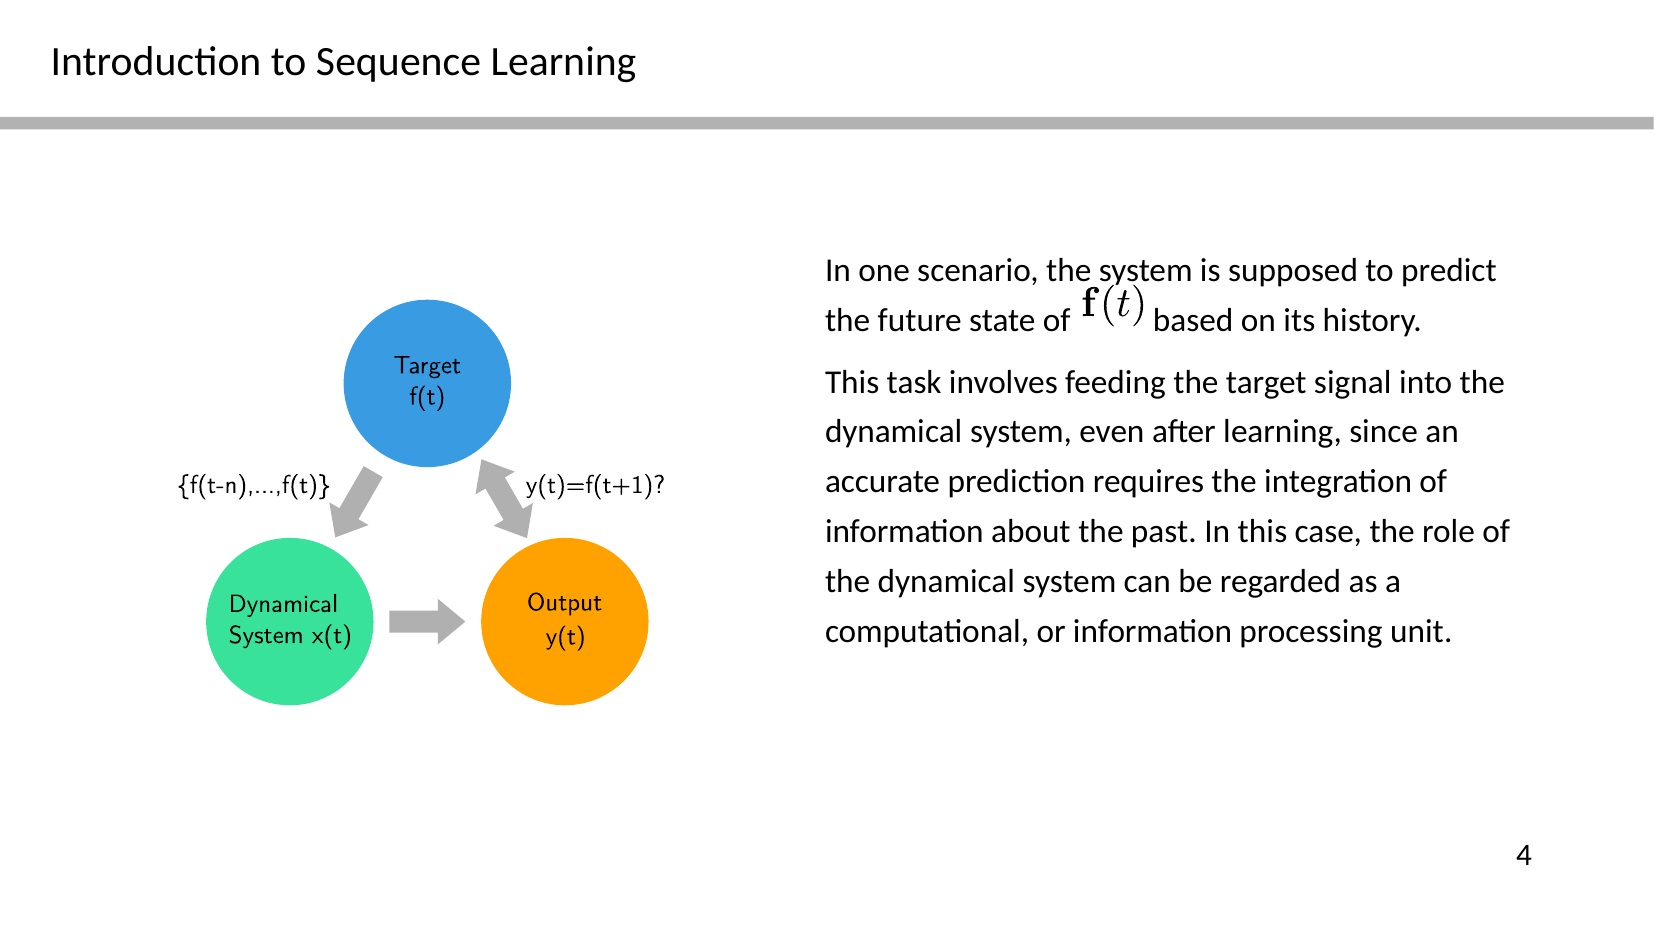

Introduction to Sequence Learning
In one scenario, the system is supposed to predict the future state of based on its history.
This task involves feeding the target signal into the dynamical system, even after learning, since an accurate prediction requires the integration of information about the past. In this case, the role of the dynamical system can be regarded as a computational, or information processing unit.